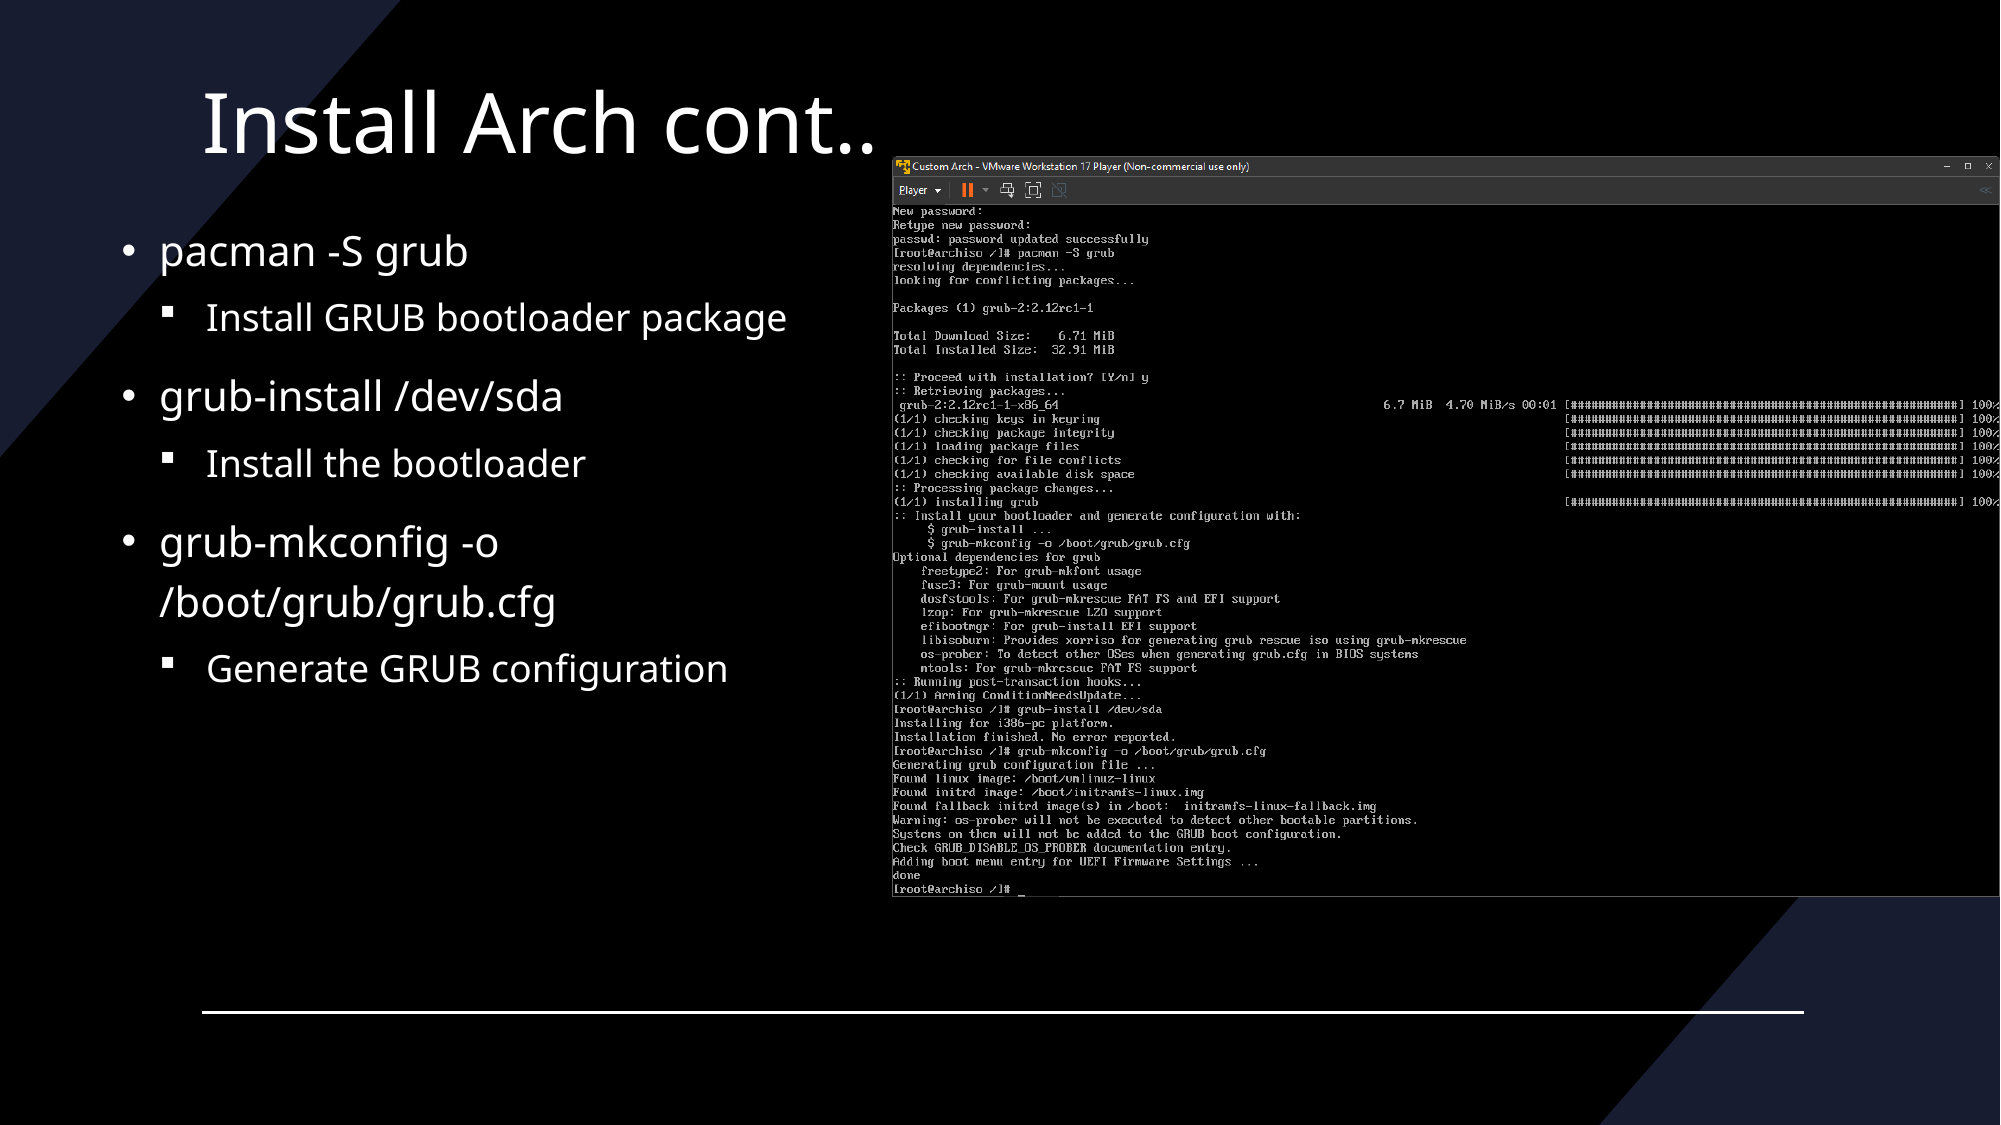

# Install Arch cont..
pacman -S grub
Install GRUB bootloader package
grub-install /dev/sda
Install the bootloader
grub-mkconfig -o /boot/grub/grub.cfg
Generate GRUB configuration